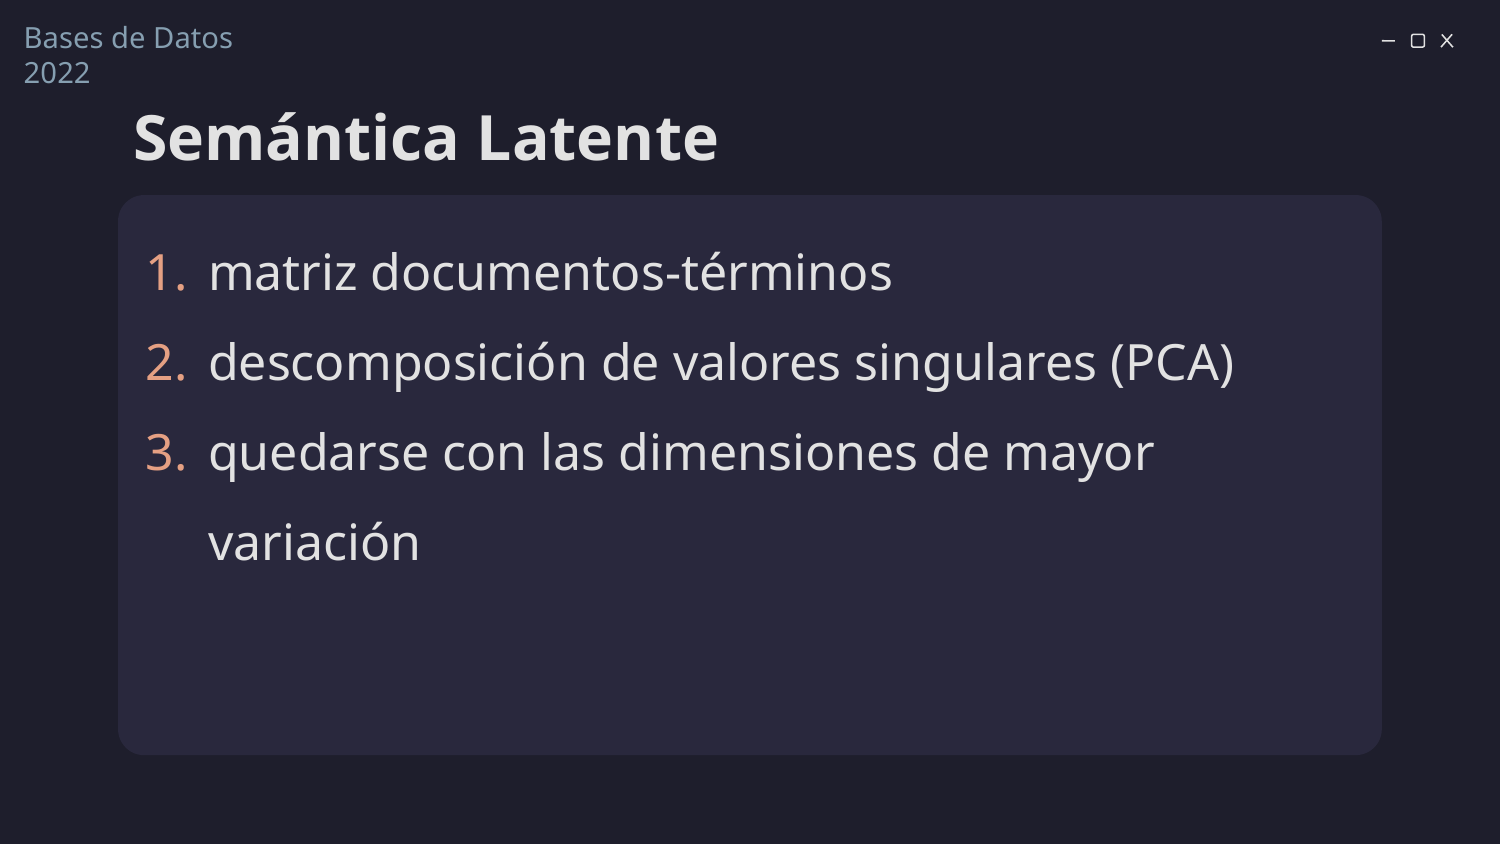

Semántica Latente
# matriz documentos-términos
descomposición de valores singulares (PCA)
quedarse con las dimensiones de mayor variación